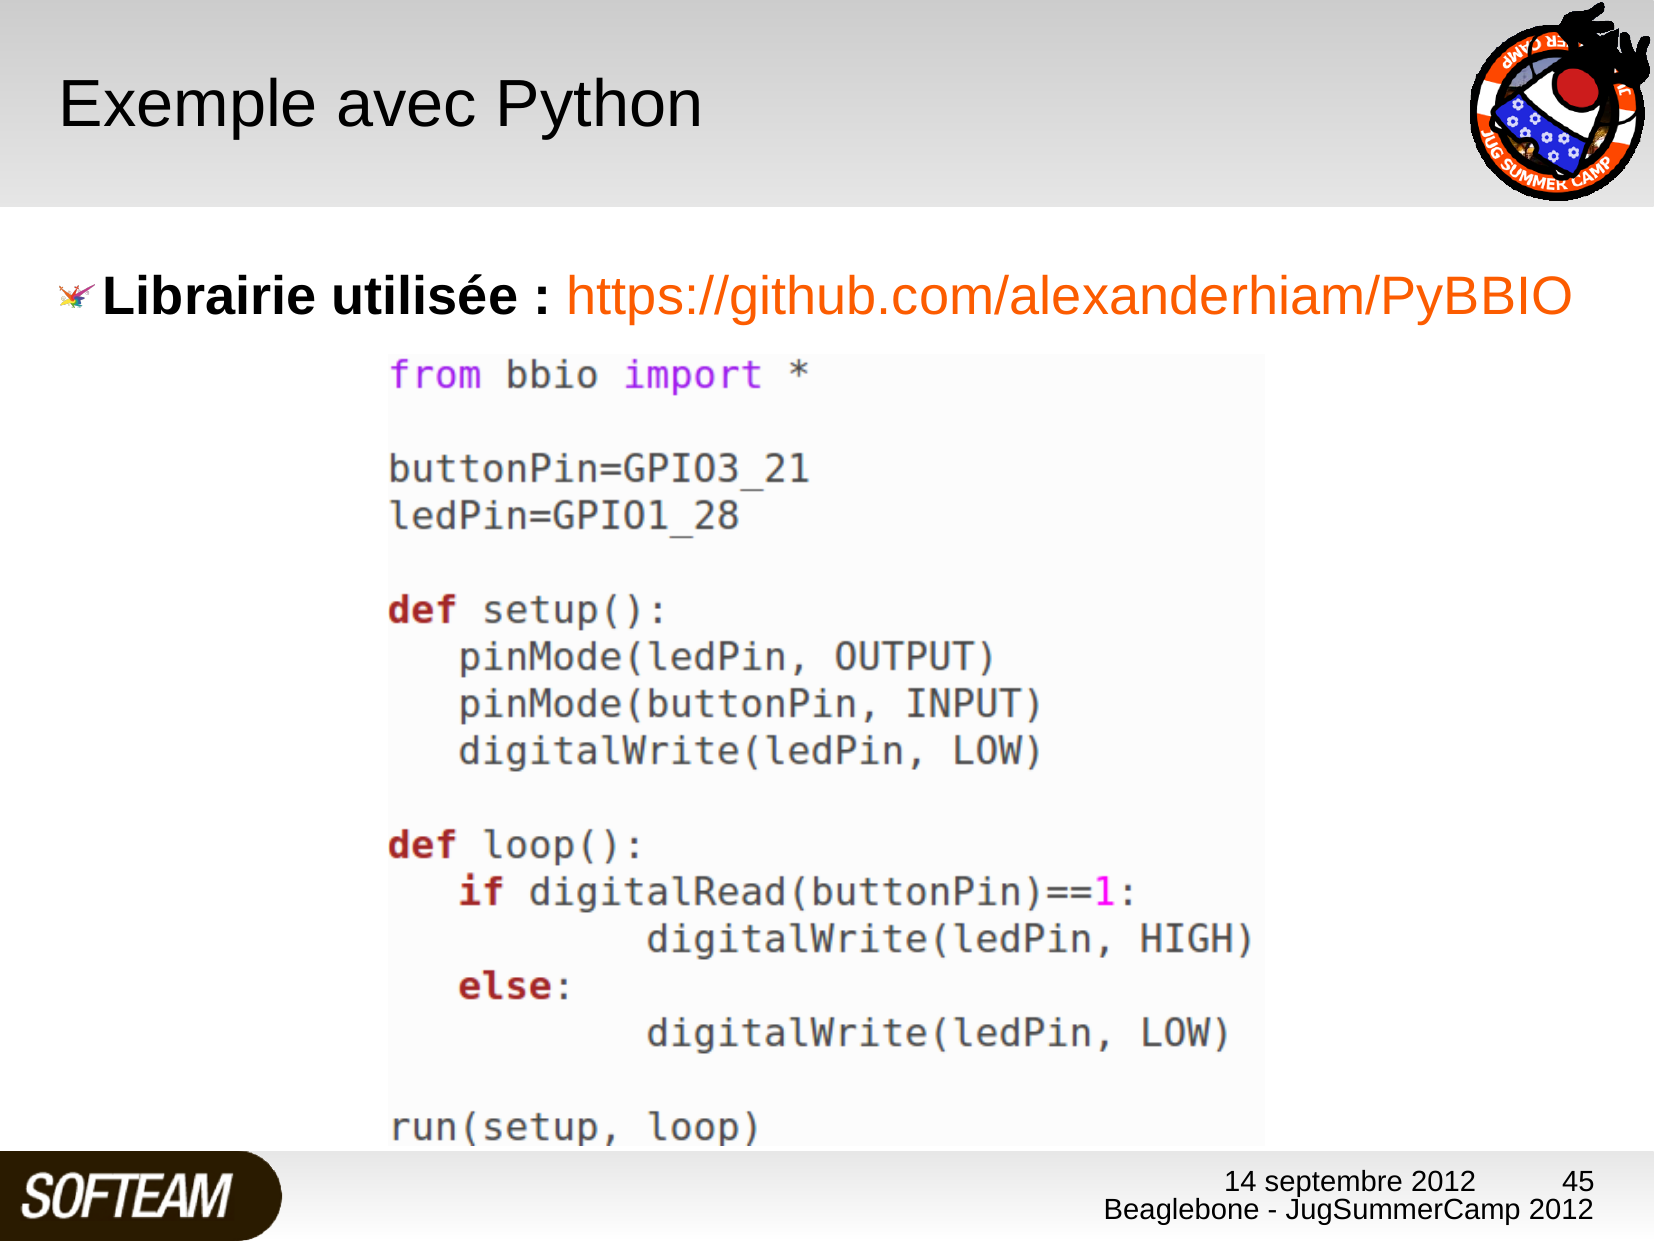

# Exemple avec Python
Librairie utilisée : https://github.com/alexanderhiam/PyBBIO
14 septembre 2012
45
Beaglebone - JugSummerCamp 2012